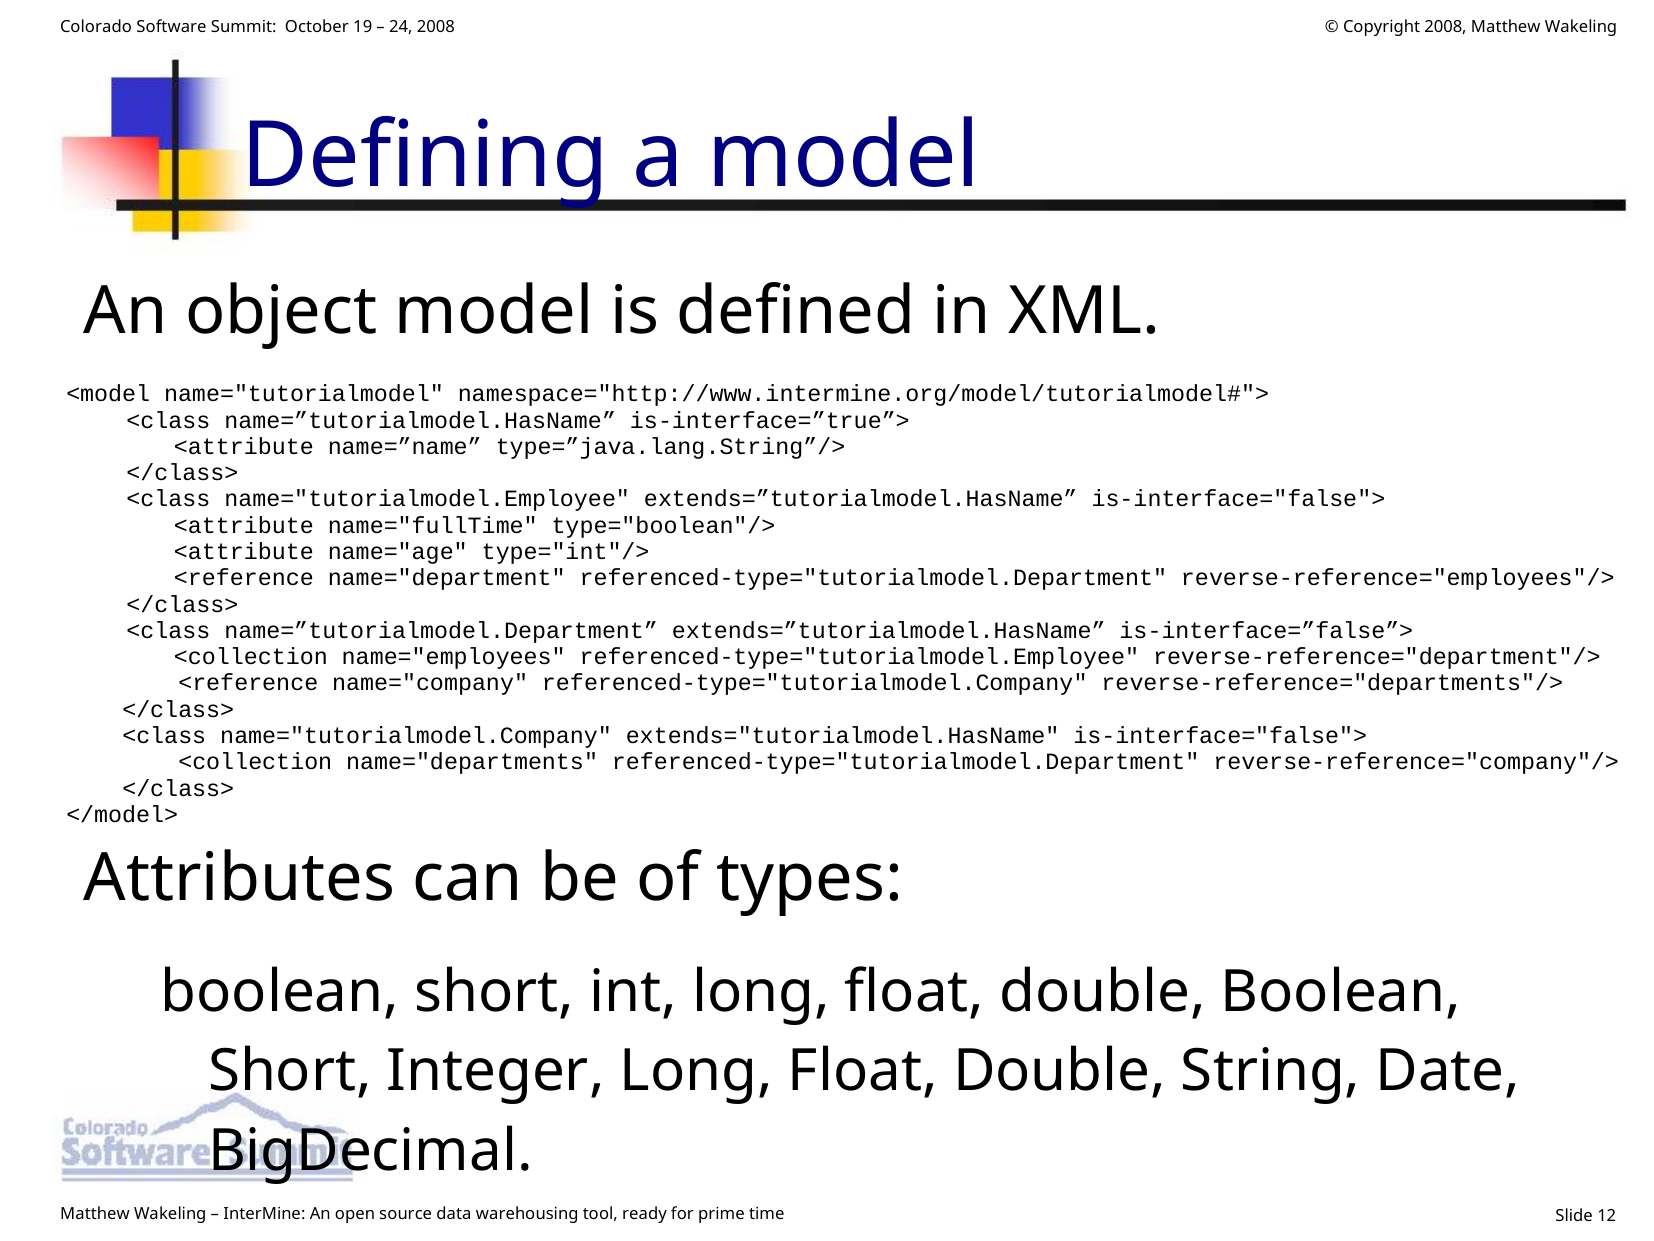

# Defining a model
An object model is defined in XML.
<model name="tutorialmodel" namespace="http://www.intermine.org/model/tutorialmodel#">
 	<class name=”tutorialmodel.HasName” is-interface=”true”>
 		<attribute name=”name” type=”java.lang.String”/>
 	</class>
 	<class name="tutorialmodel.Employee" extends=”tutorialmodel.HasName” is-interface="false">
 		<attribute name="fullTime" type="boolean"/>
 		<attribute name="age" type="int"/>
 		<reference name="department" referenced-type="tutorialmodel.Department" reverse-reference="employees"/>
 	</class>
 	<class name=”tutorialmodel.Department” extends=”tutorialmodel.HasName” is-interface=”false”>
 		<collection name="employees" referenced-type="tutorialmodel.Employee" reverse-reference="department"/>
 <reference name="company" referenced-type="tutorialmodel.Company" reverse-reference="departments"/>
 </class>
 <class name="tutorialmodel.Company" extends="tutorialmodel.HasName" is-interface="false">
 <collection name="departments" referenced-type="tutorialmodel.Department" reverse-reference="company"/>
 </class>
</model>
Attributes can be of types:
boolean, short, int, long, float, double, Boolean, Short, Integer, Long, Float, Double, String, Date, BigDecimal.